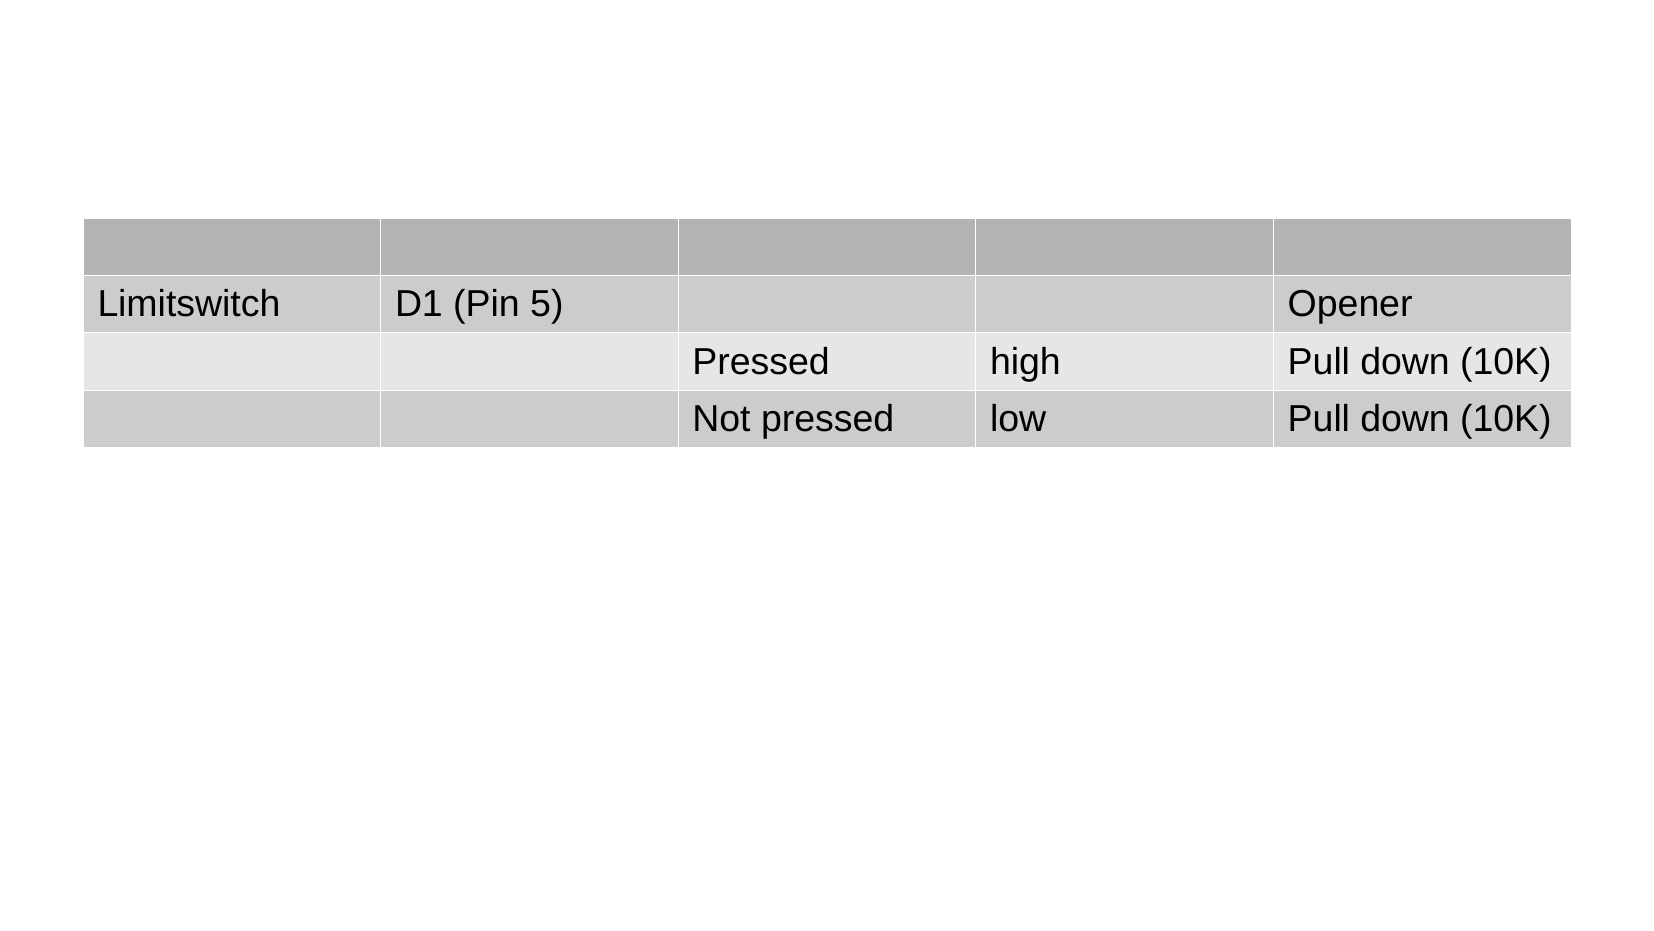

#
| | | | | |
| --- | --- | --- | --- | --- |
| Limitswitch | D1 (Pin 5) | | | Opener |
| | | Pressed | high | Pull down (10K) |
| | | Not pressed | low | Pull down (10K) |